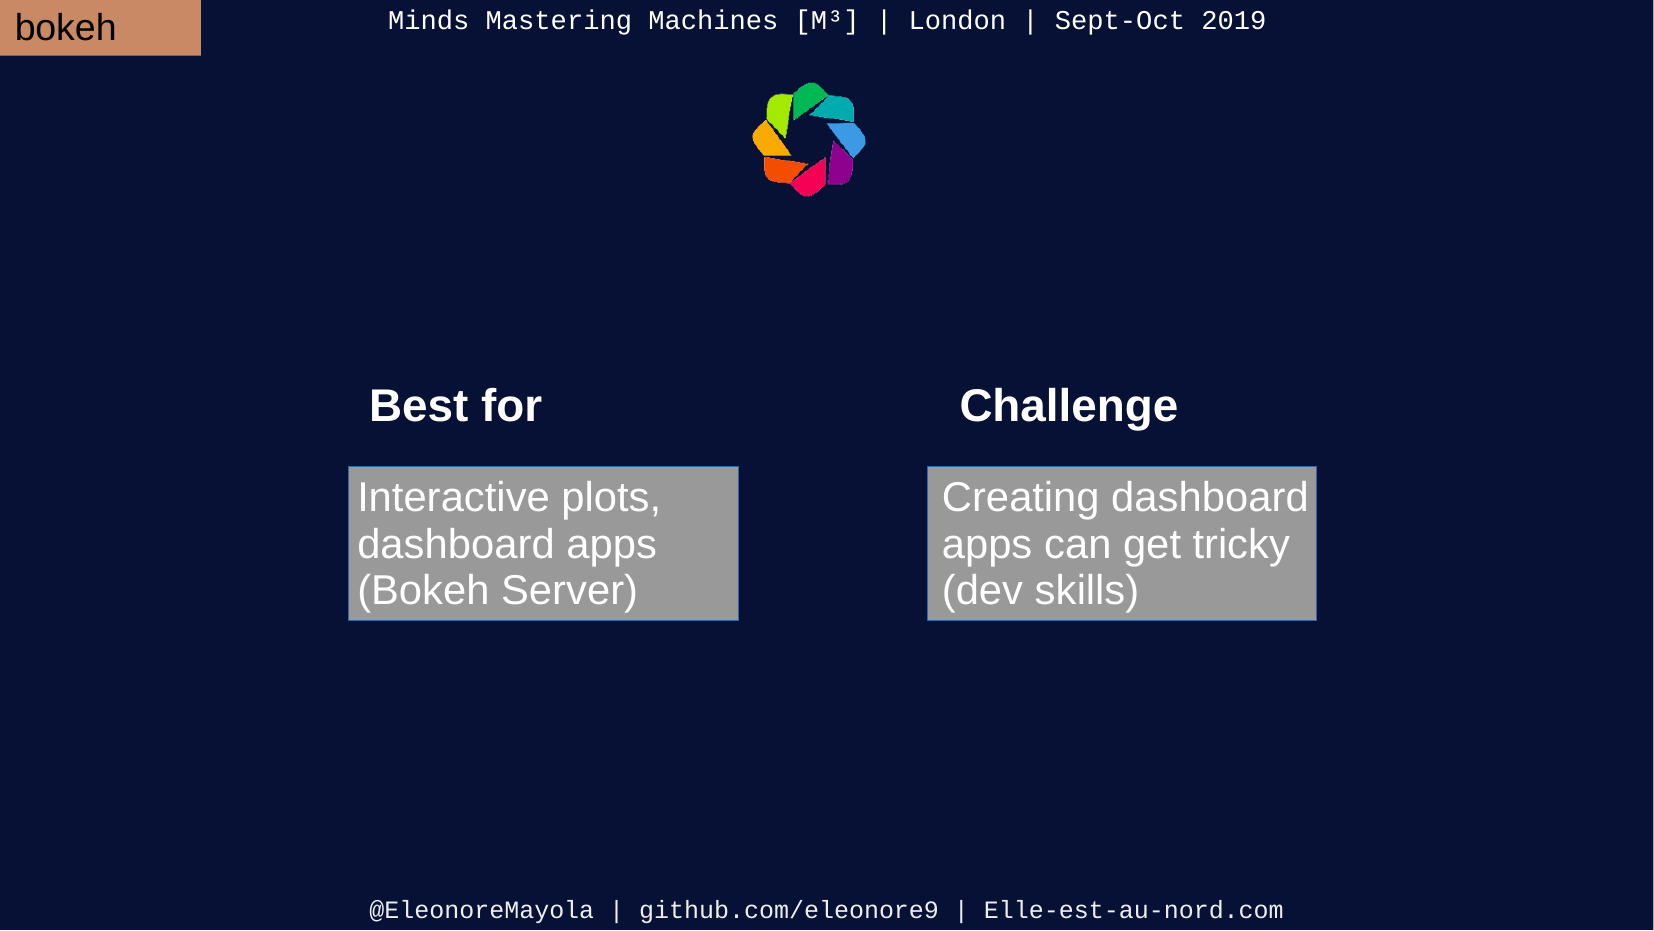

Minds Mastering Machines [M³] | London | Sept-Oct 2019
bokeh
Best for
Challenge
Interactive plots, dashboard apps (Bokeh Server)
Creating dashboard apps can get tricky (dev skills)
@EleonoreMayola | github.com/eleonore9 | Elle-est-au-nord.com